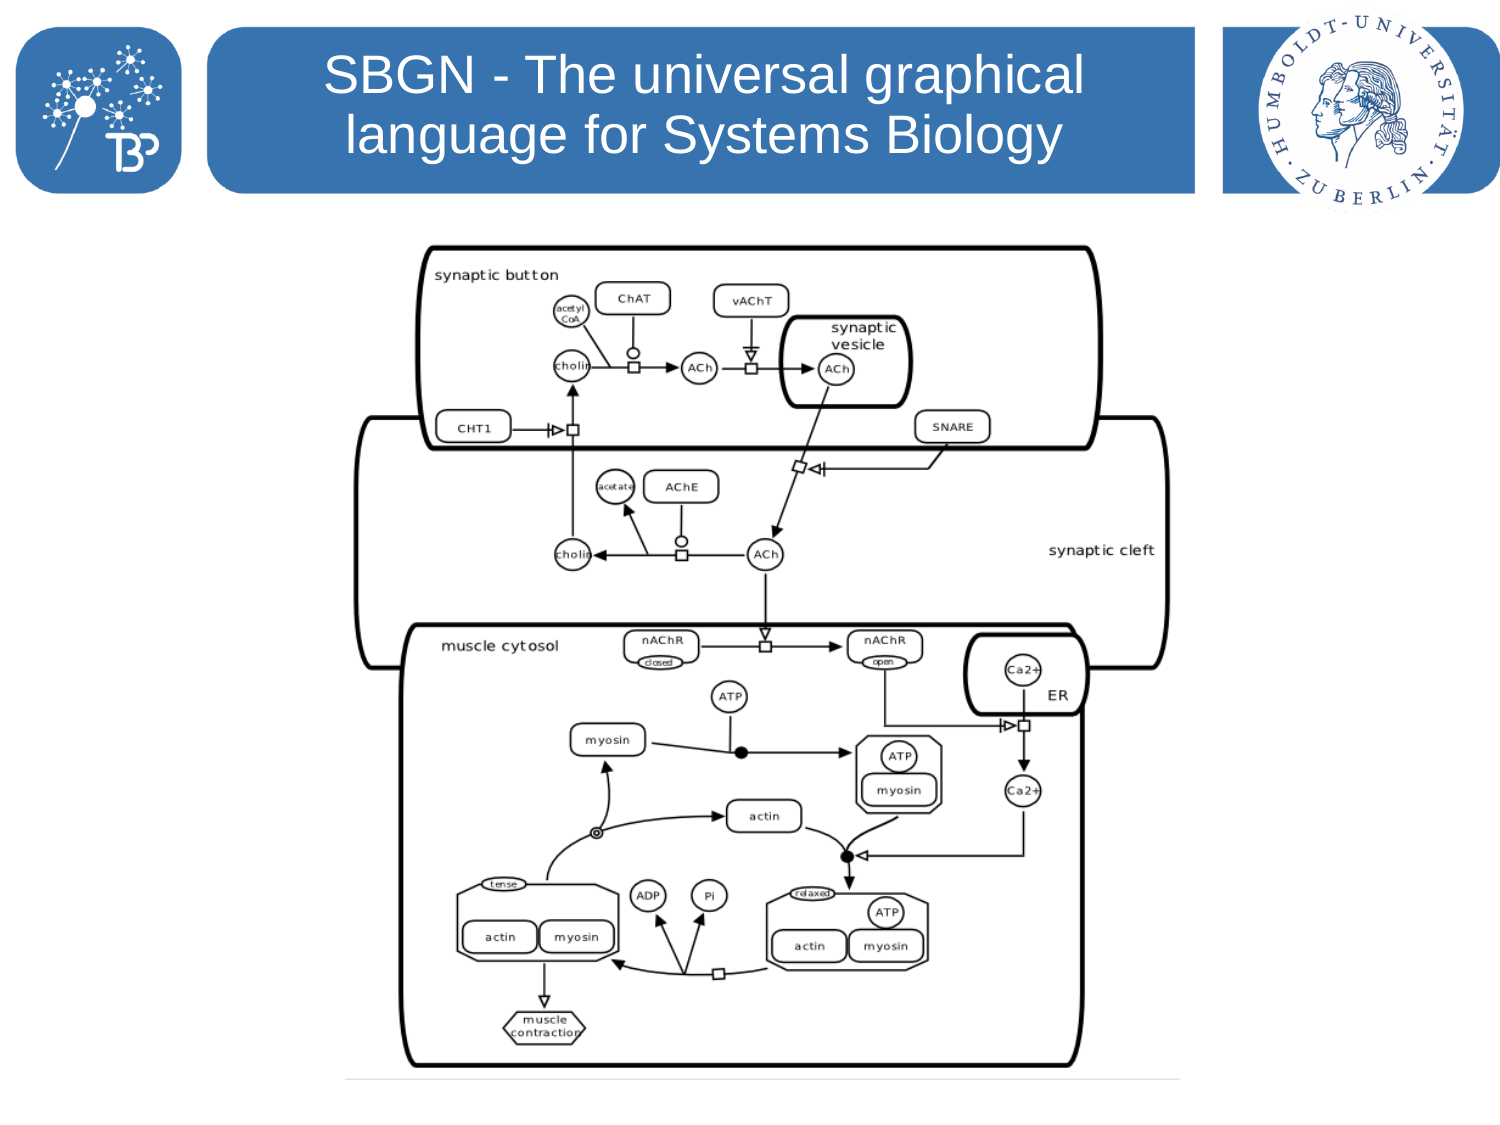

# SBGN - The universal graphical language for Systems Biology